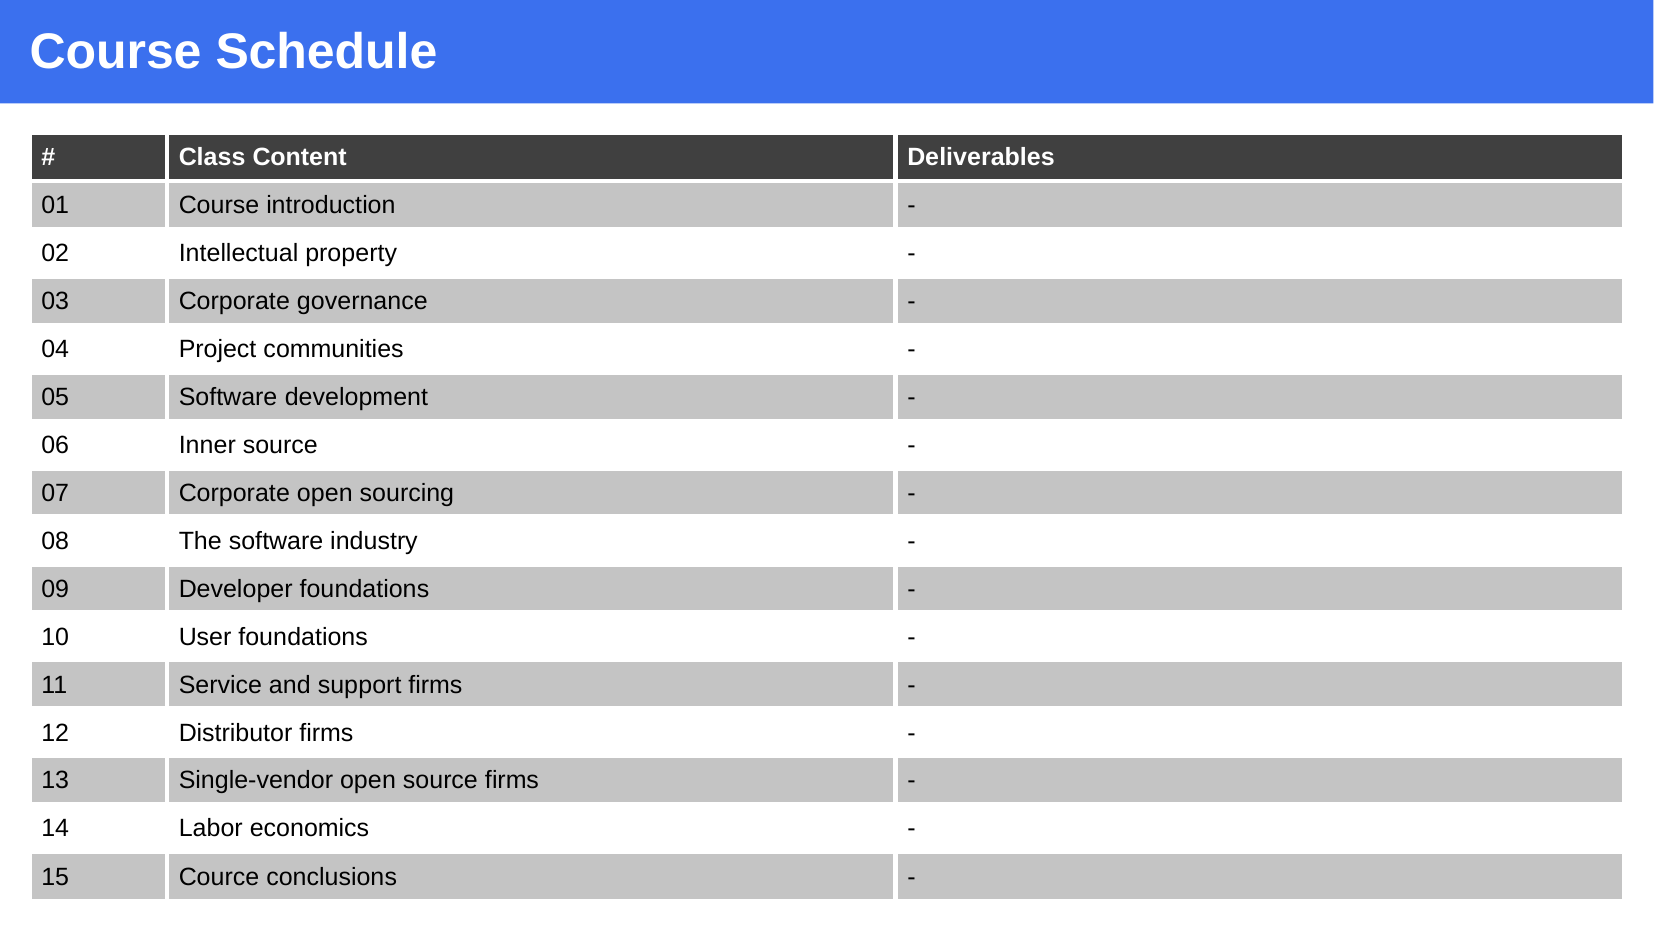

# Course Schedule
| # | Class Content | Deliverables |
| --- | --- | --- |
| 01 | Course introduction | - |
| 02 | Intellectual property | - |
| 03 | Corporate governance | - |
| 04 | Project communities | - |
| 05 | Software development | - |
| 06 | Inner source | - |
| 07 | Corporate open sourcing | - |
| 08 | The software industry | - |
| 09 | Developer foundations | - |
| 10 | User foundations | - |
| 11 | Service and support firms | - |
| 12 | Distributor firms | - |
| 13 | Single-vendor open source firms | - |
| 14 | Labor economics | - |
| 15 | Cource conclusions | - |
Free / Libre and Open Source Software
2
© 2019 Dirk Riehle - All Rights Reserved